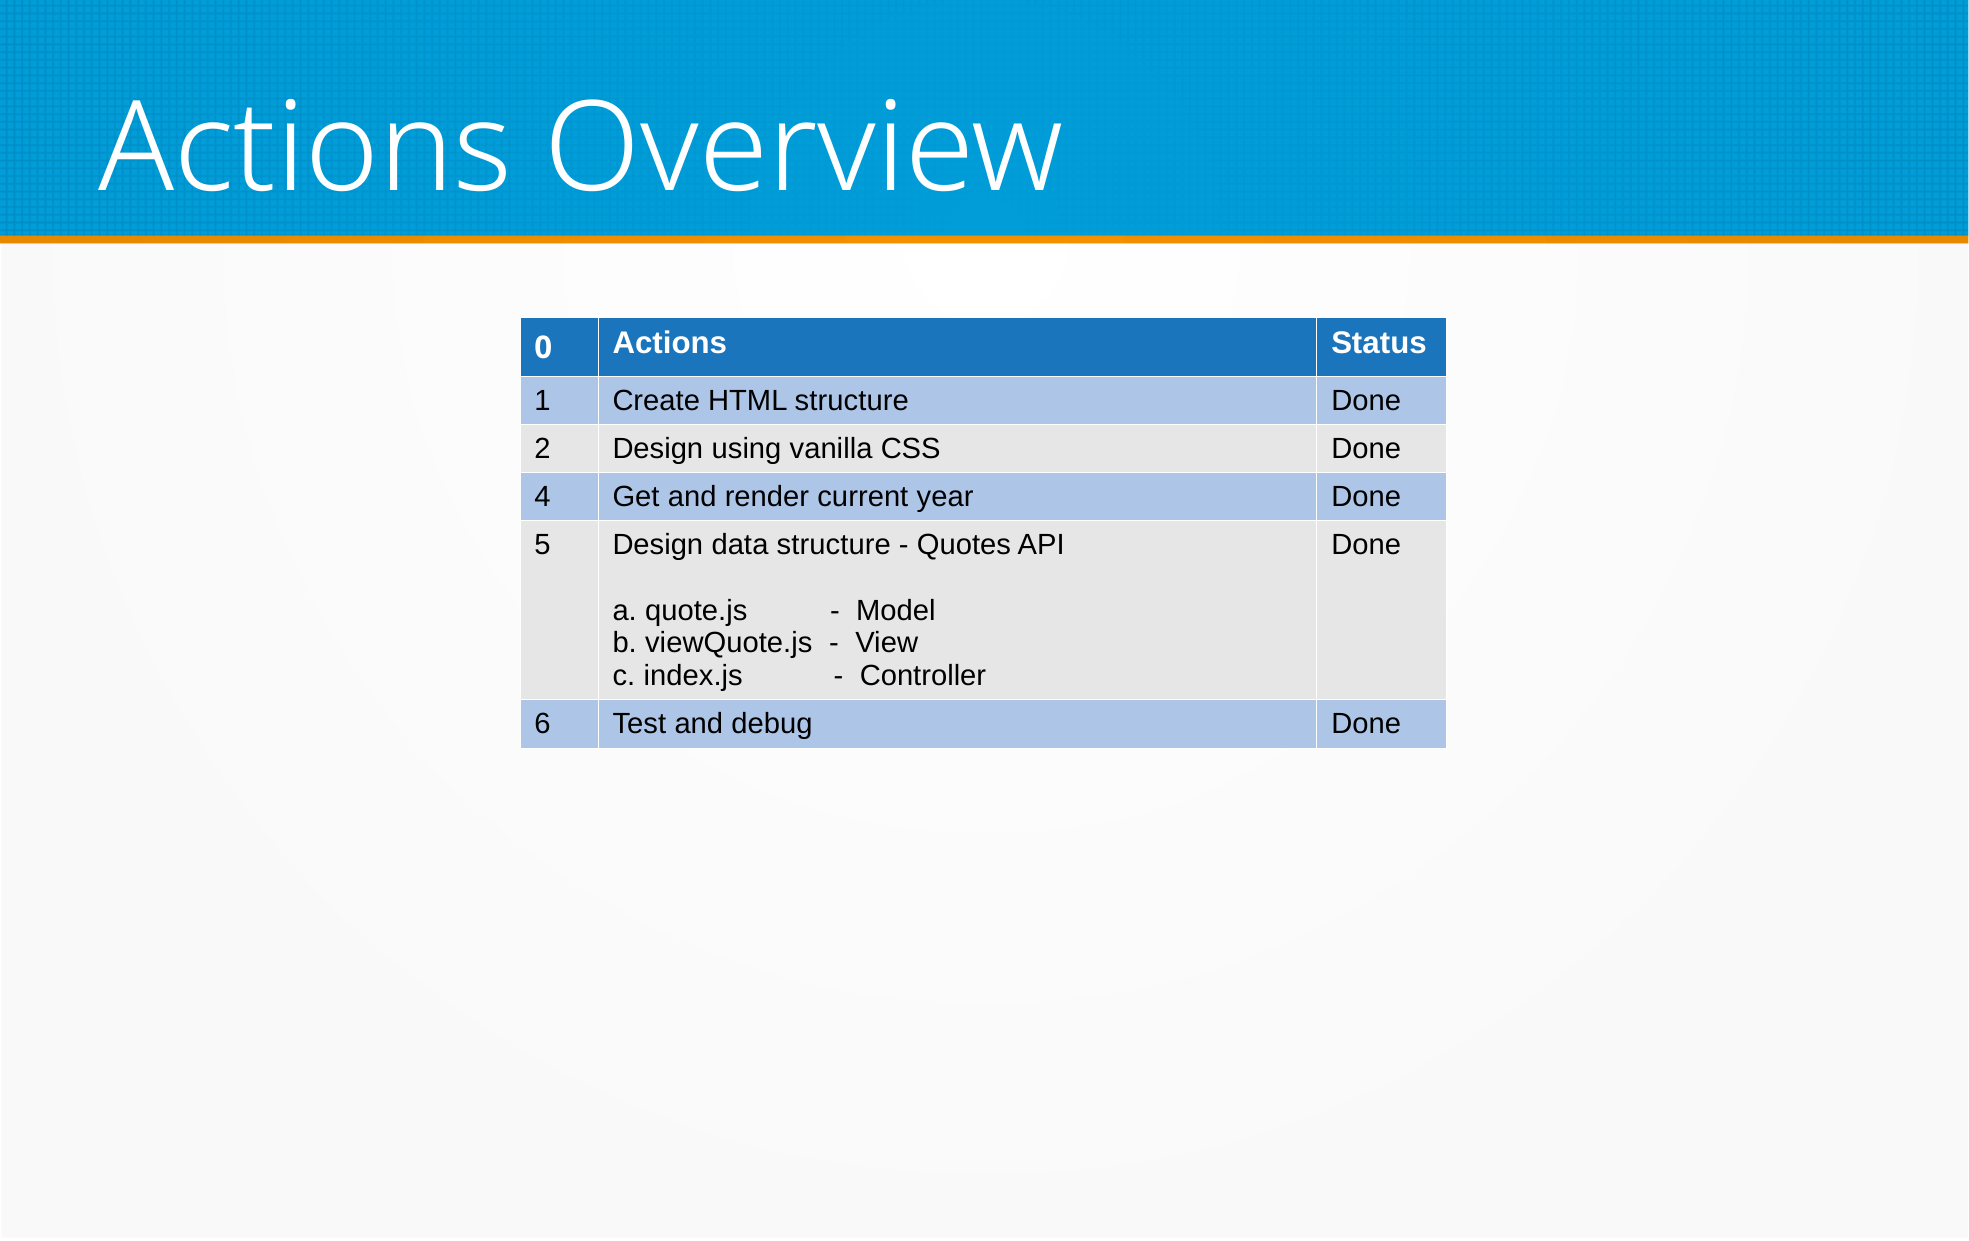

# Actions Overview
| 0 | Actions | Status |
| --- | --- | --- |
| 1 | Create HTML structure | Done |
| 2 | Design using vanilla CSS | Done |
| 4 | Get and render current year | Done |
| 5 | Design data structure - Quotes API a. quote.js - Model b. viewQuote.js - View c. index.js - Controller | Done |
| 6 | Test and debug | Done |